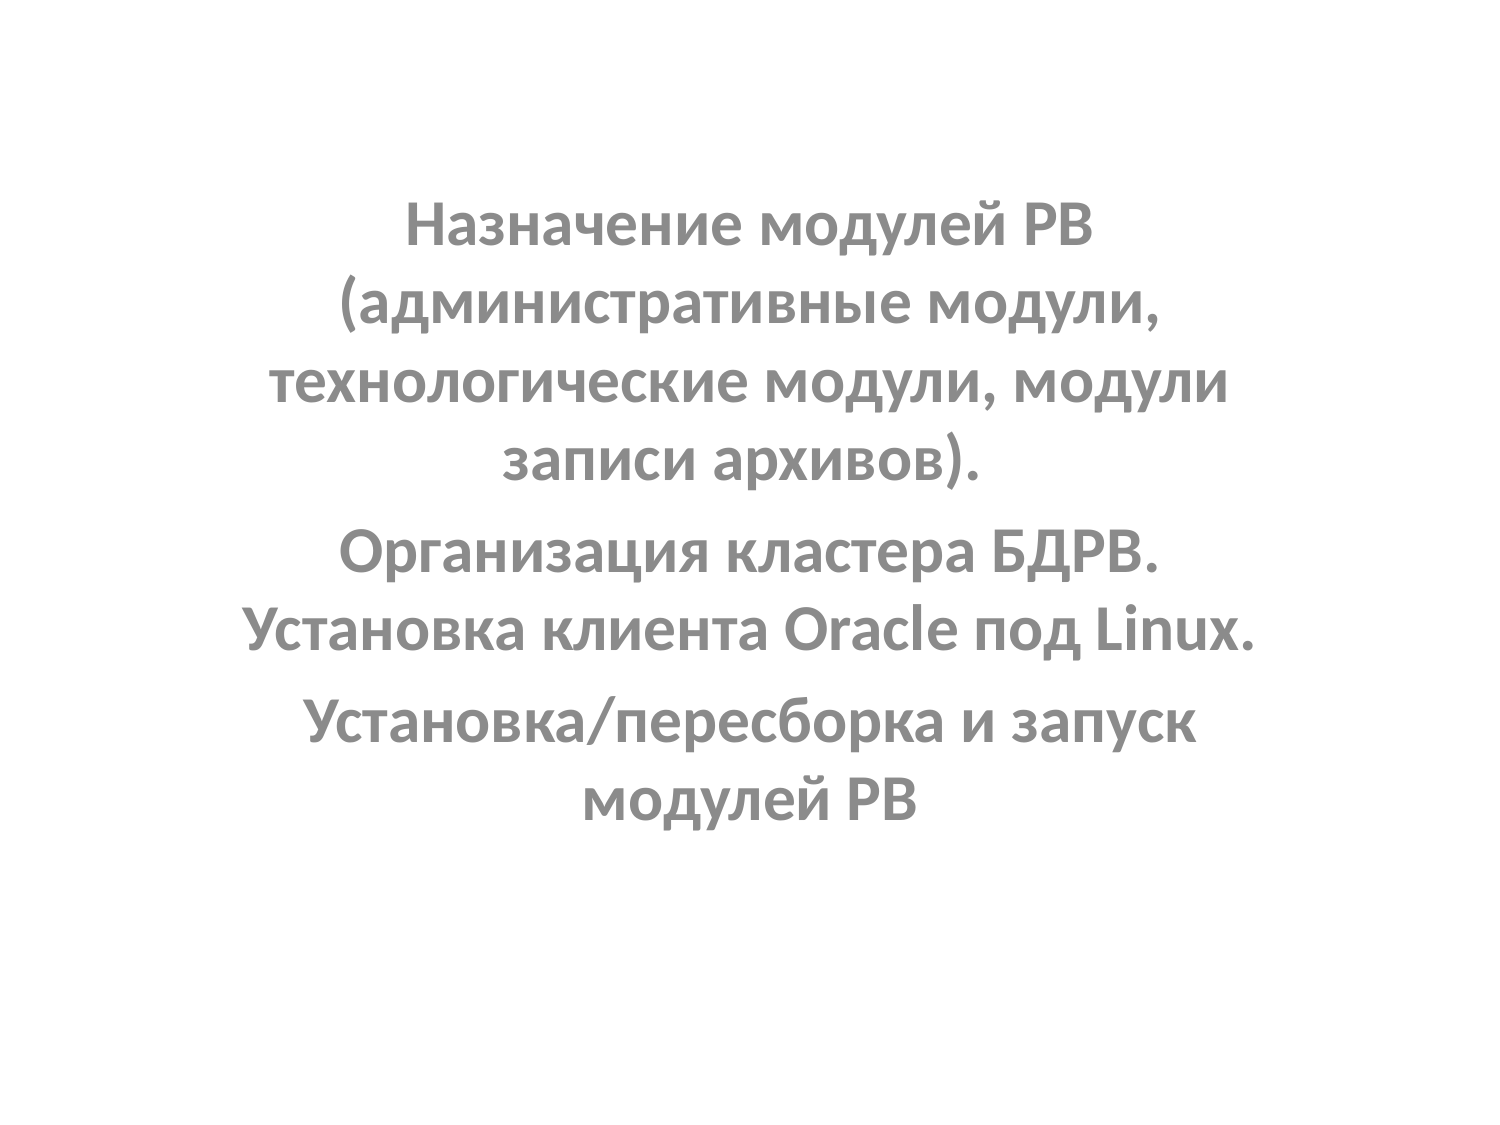

# Назначение модулей РВ (административные модули, технологические модули, модули записи архивов).
Организация кластера БДРВ. Установка клиента Oracle под Linux.
Установка/пересборка и запуск модулей РВ